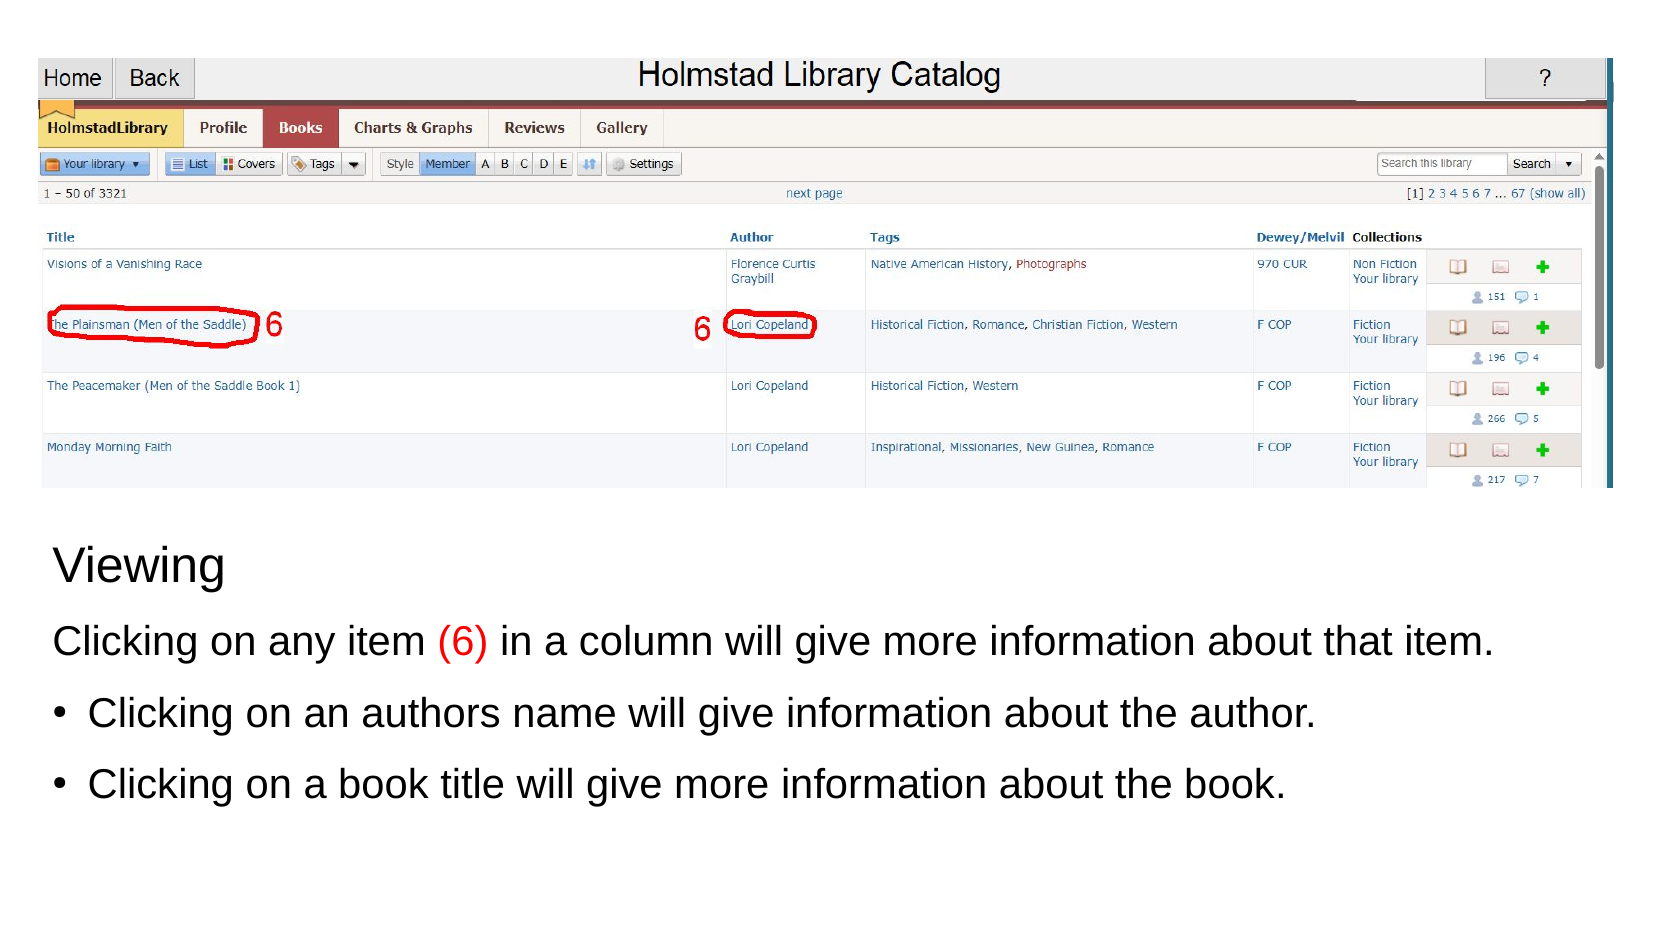

Viewing
Clicking on any item (6) in a column will give more information about that item.
Clicking on an authors name will give information about the author.
Clicking on a book title will give more information about the book.